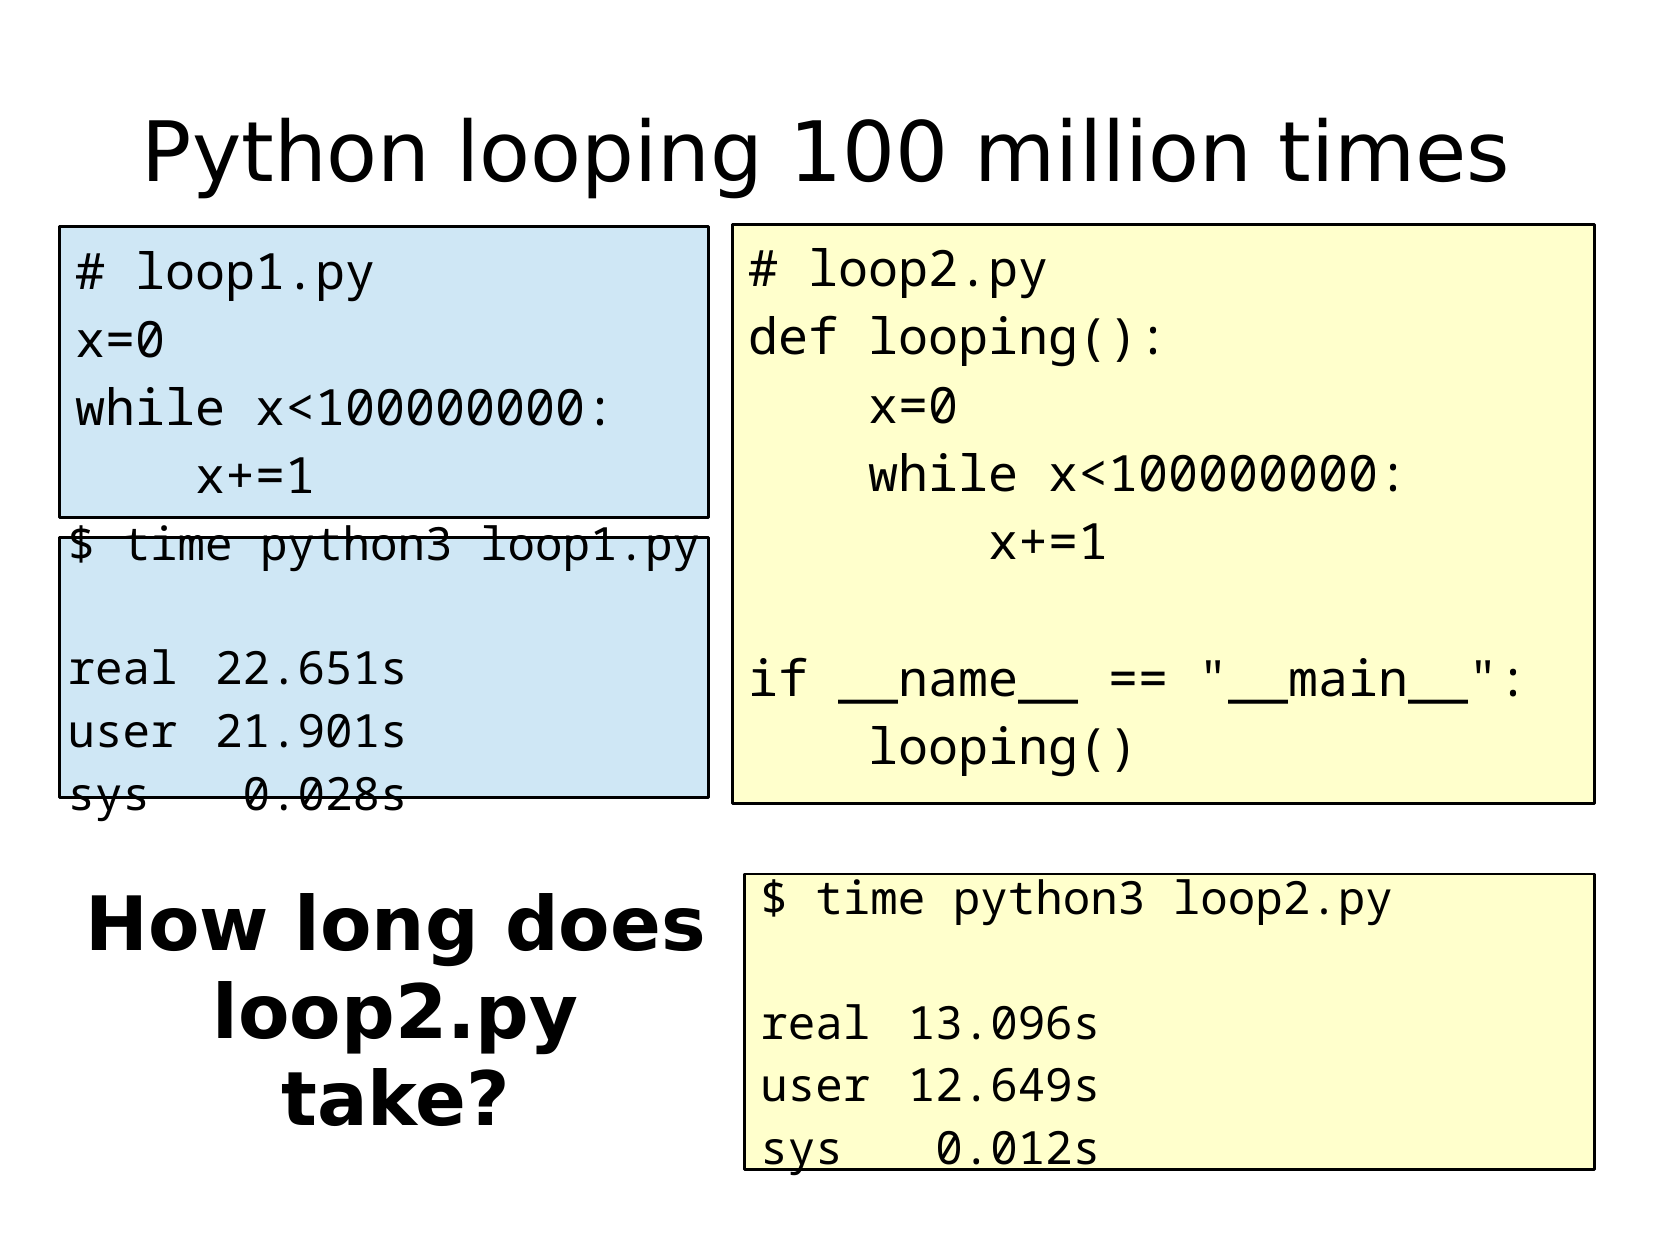

# Python looping 100 million times
# loop2.py
def looping():
 x=0
 while x<100000000:
 x+=1
if __name__ == "__main__":
 looping()
# loop1.py
x=0
while x<100000000:
 x+=1
$ time python3 loop1.py
real	22.651s
user	21.901s
sys	 0.028s
How long does loop2.py take?
$ time python3 loop2.py
real	13.096s
user	12.649s
sys	 0.012s